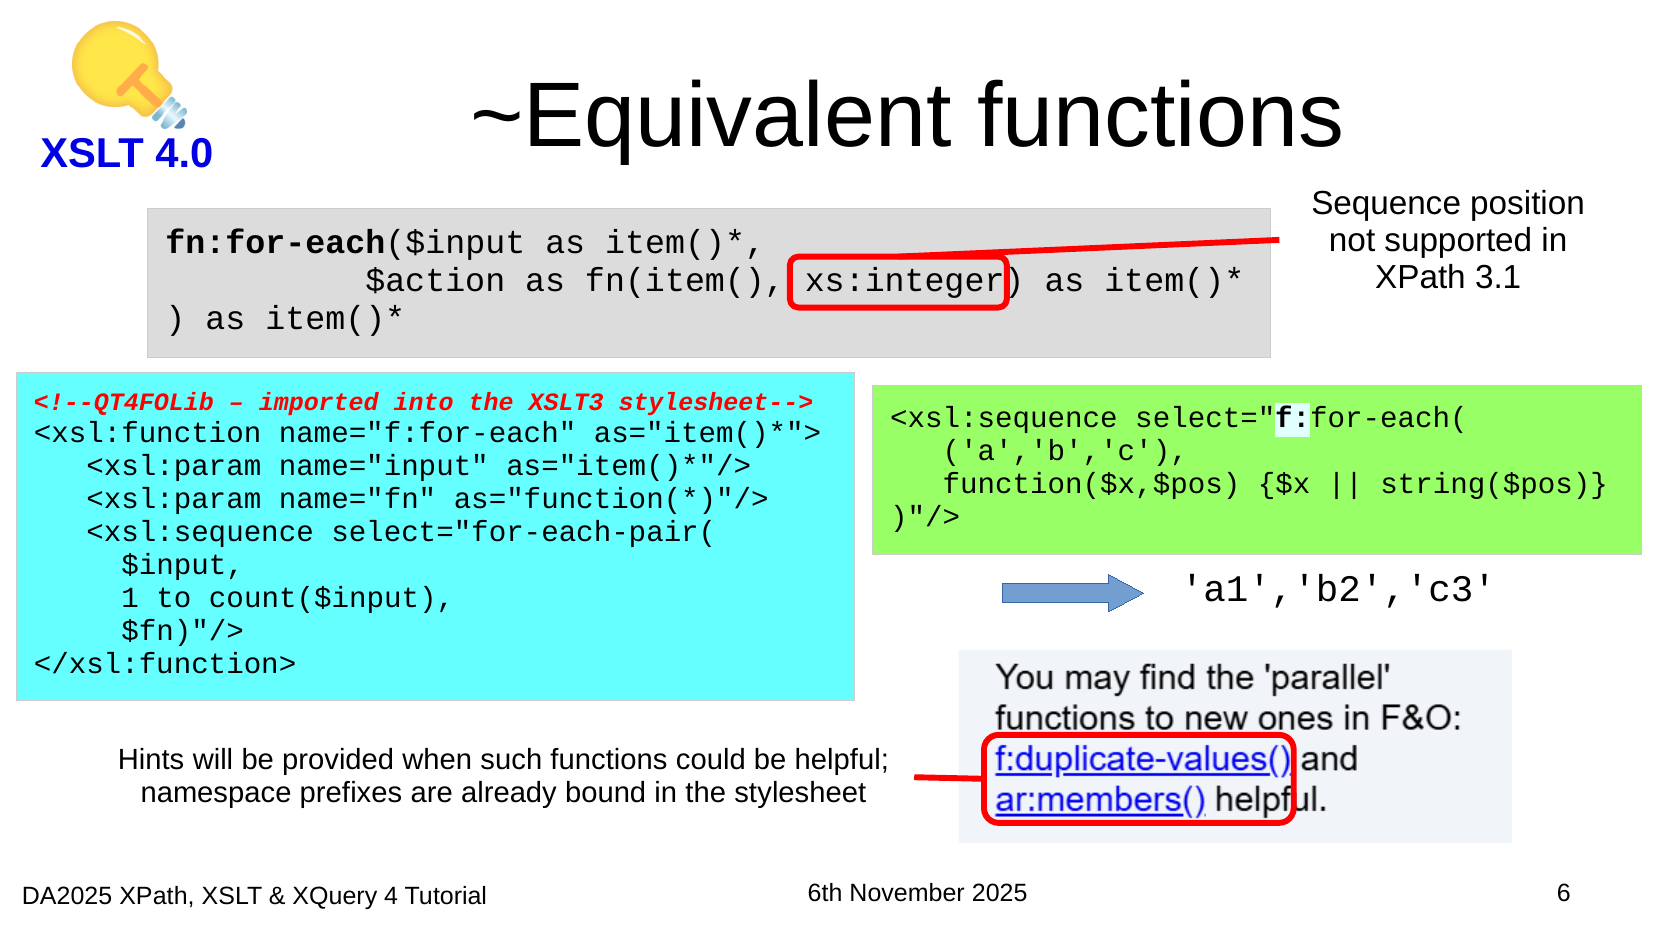

# ~Equivalent functions
Sequence position not supported in XPath 3.1
fn:for-each($input as item()*,
 $action as fn(item(), xs:integer) as item()*
) as item()*
<!--QT4FOLib – imported into the XSLT3 stylesheet-->
<xsl:function name="f:for-each" as="item()*">
 <xsl:param name="input" as="item()*"/>
 <xsl:param name="fn" as="function(*)"/>
 <xsl:sequence select="for-each-pair(
 $input,
 1 to count($input),
 $fn)"/>
</xsl:function>
<xsl:sequence select="f:for-each(
 ('a','b','c'),
 function($x,$pos) {$x || string($pos)}
)"/>
'a1','b2','c3'
Hints will be provided when such functions could be helpful; namespace prefixes are already bound in the stylesheet
6
6th November 2025
DA2025 XPath, XSLT & XQuery 4 Tutorial